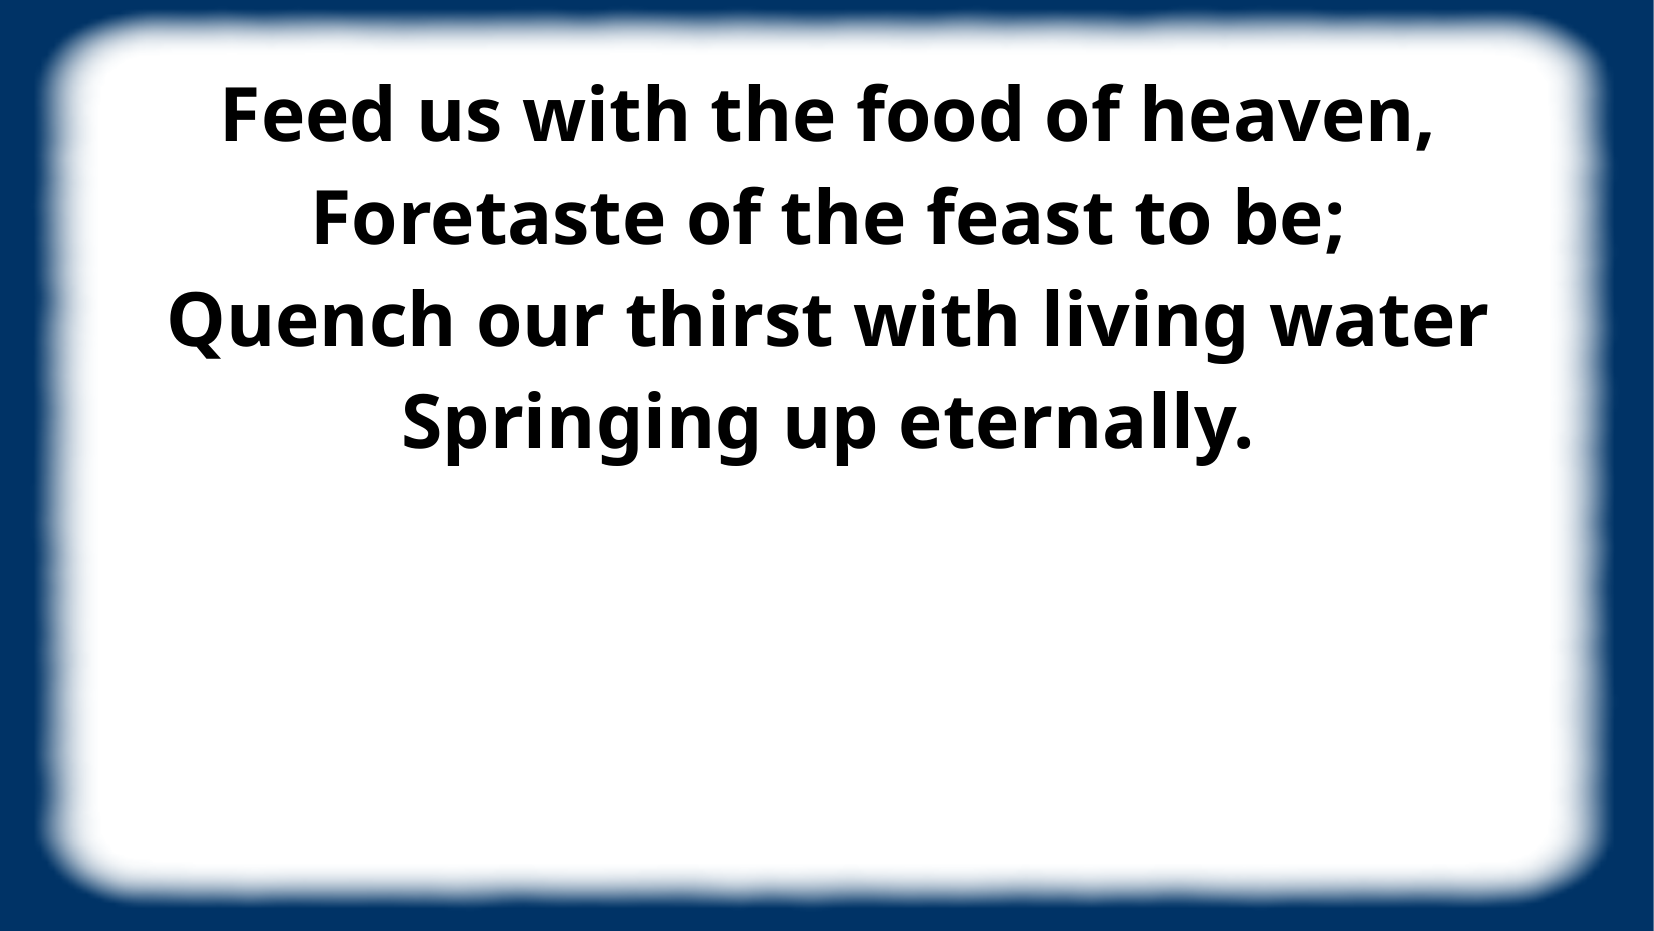

Feed us with the food of heaven,
Foretaste of the feast to be;
Quench our thirst with living water
Springing up eternally.